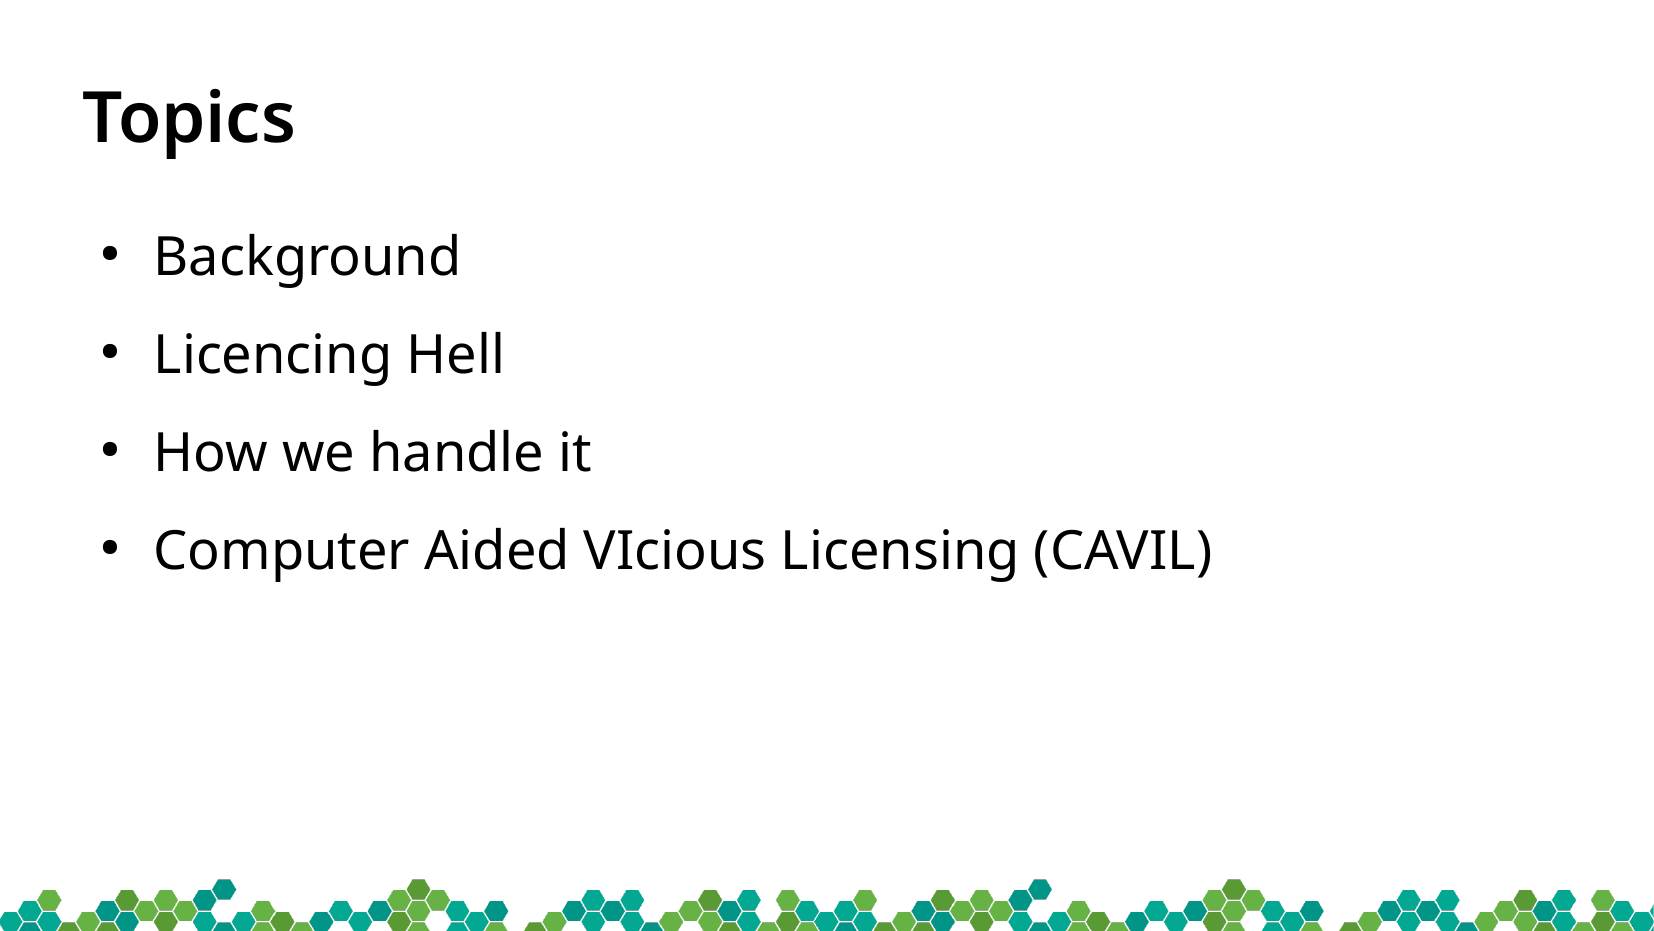

# Topics
Background
Licencing Hell
How we handle it
Computer Aided VIcious Licensing (CAVIL)